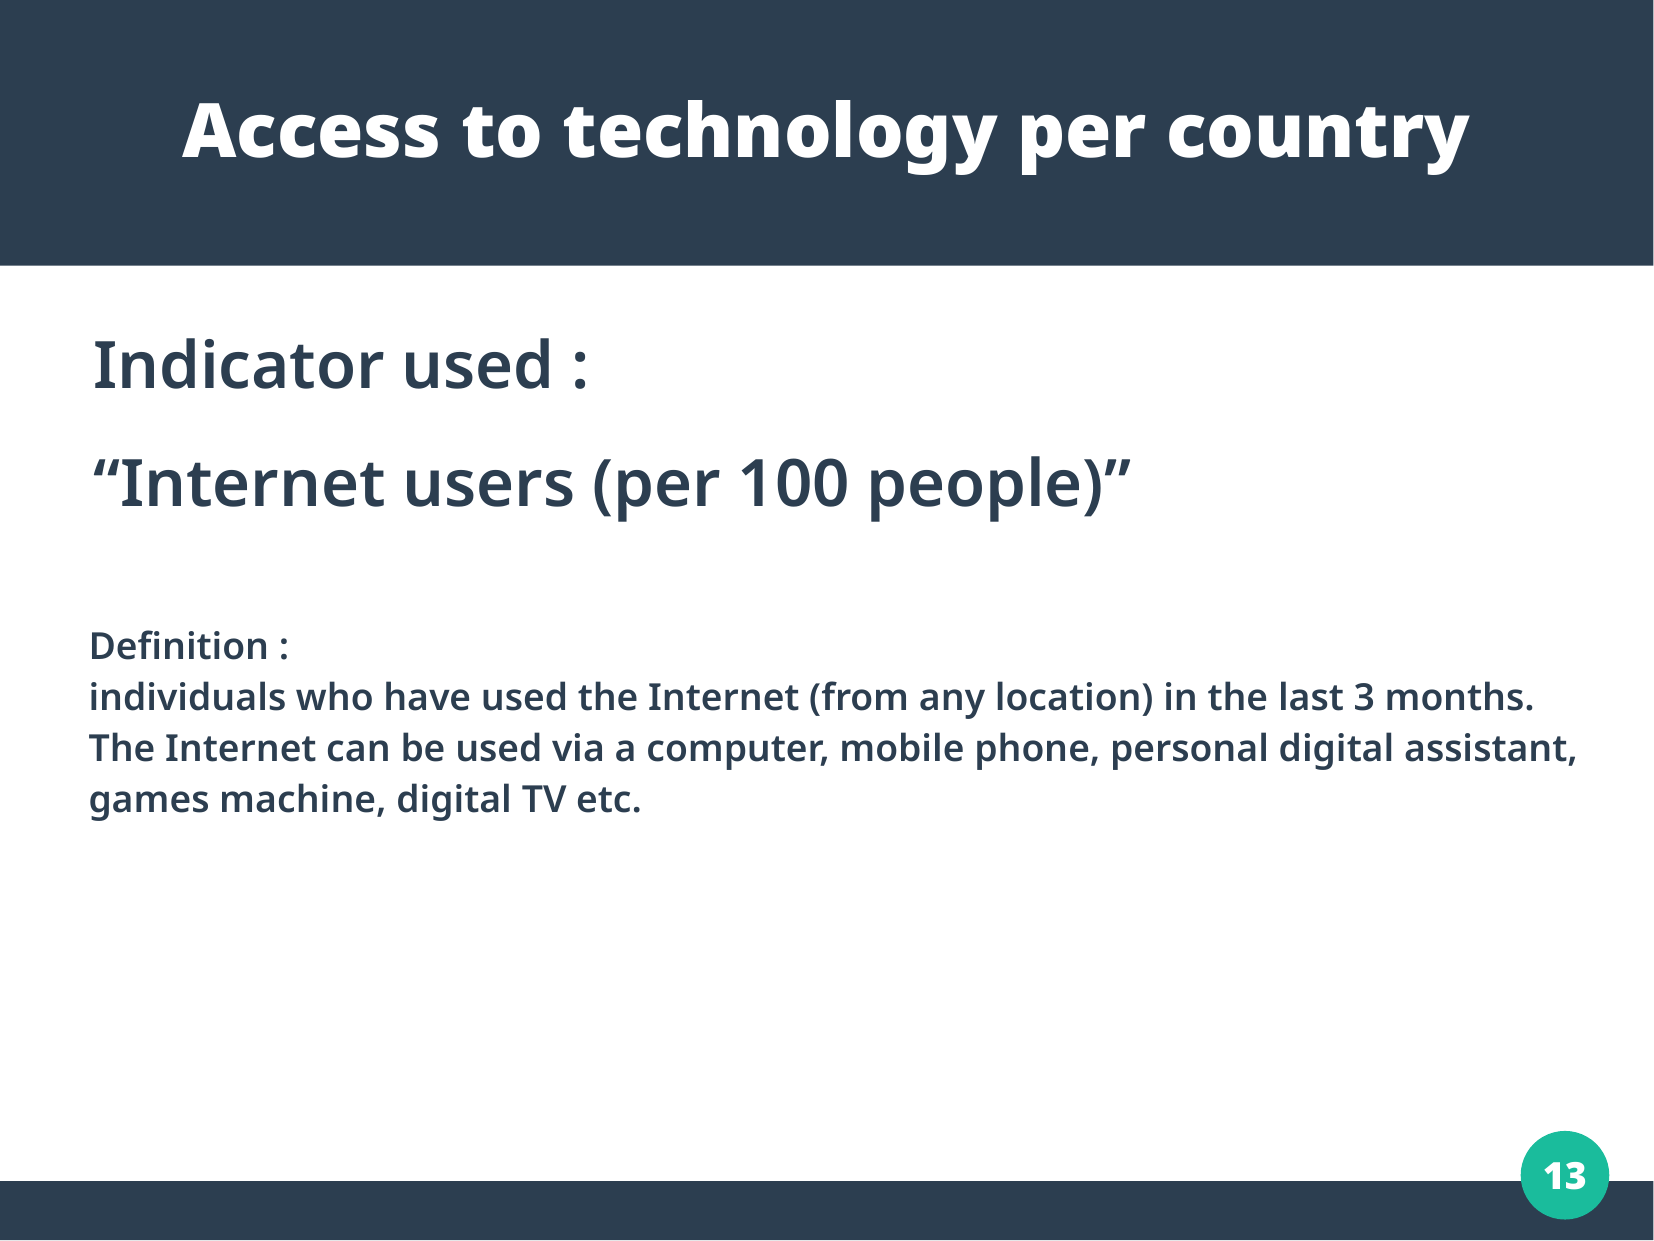

# Access to technology per country
Indicator used :
“Internet users (per 100 people)”
Definition :
individuals who have used the Internet (from any location) in the last 3 months. The Internet can be used via a computer, mobile phone, personal digital assistant, games machine, digital TV etc.
13